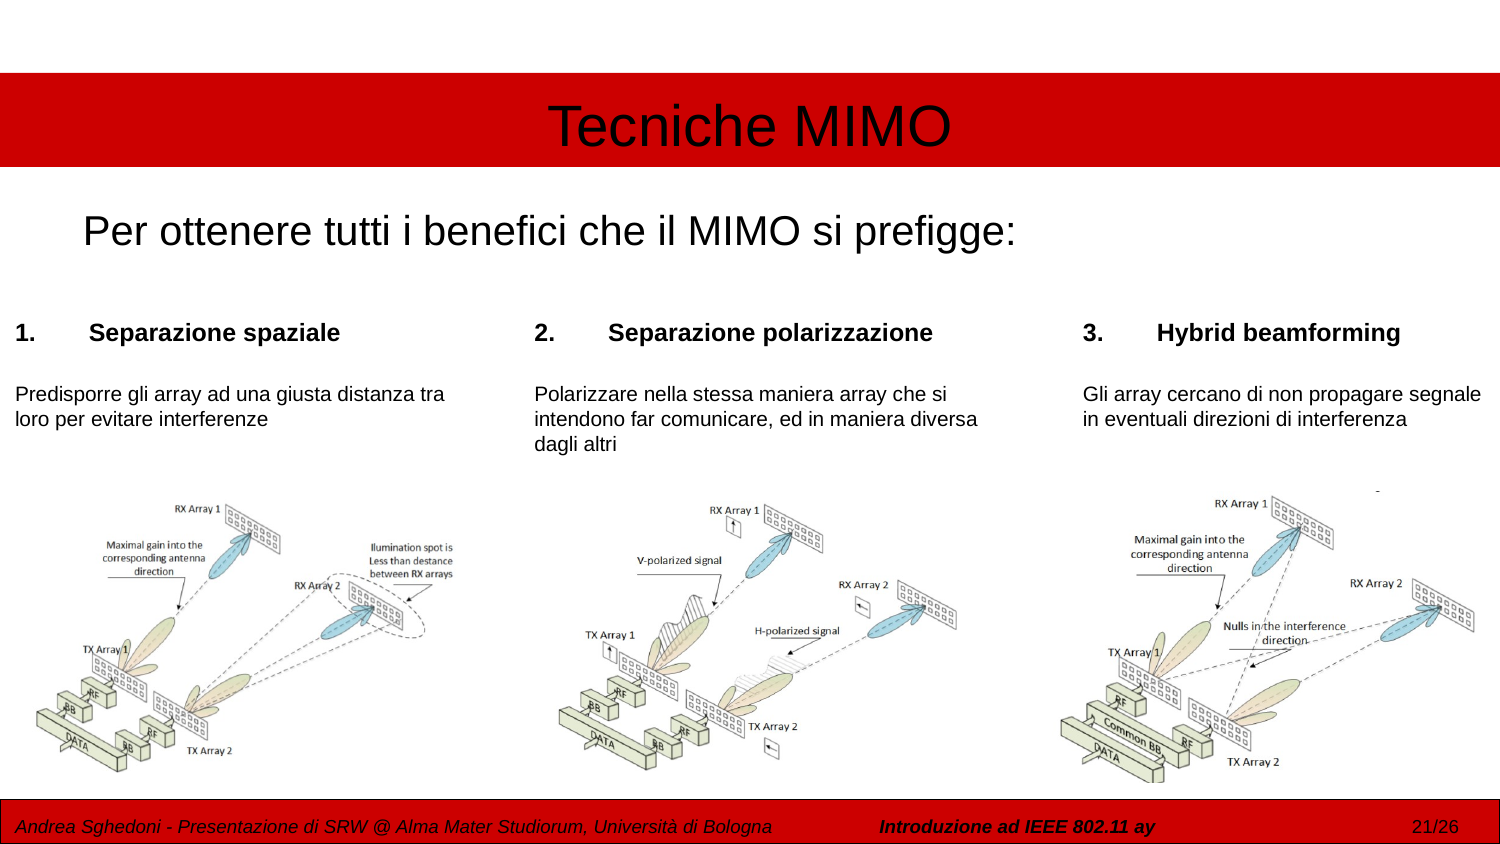

Tecniche MIMO
# Per ottenere tutti i benefici che il MIMO si prefigge:
1. 	Separazione spaziale
Predisporre gli array ad una giusta distanza tra loro per evitare interferenze
2.	Separazione polarizzazione
Polarizzare nella stessa maniera array che si intendono far comunicare, ed in maniera diversa dagli altri
3.	Hybrid beamforming
Gli array cercano di non propagare segnale in eventuali direzioni di interferenza
Andrea Sghedoni - Presentazione di SRW @ Alma Mater Studiorum, Università di Bologna 	 Introduzione ad IEEE 802.11 ay 		 21/26